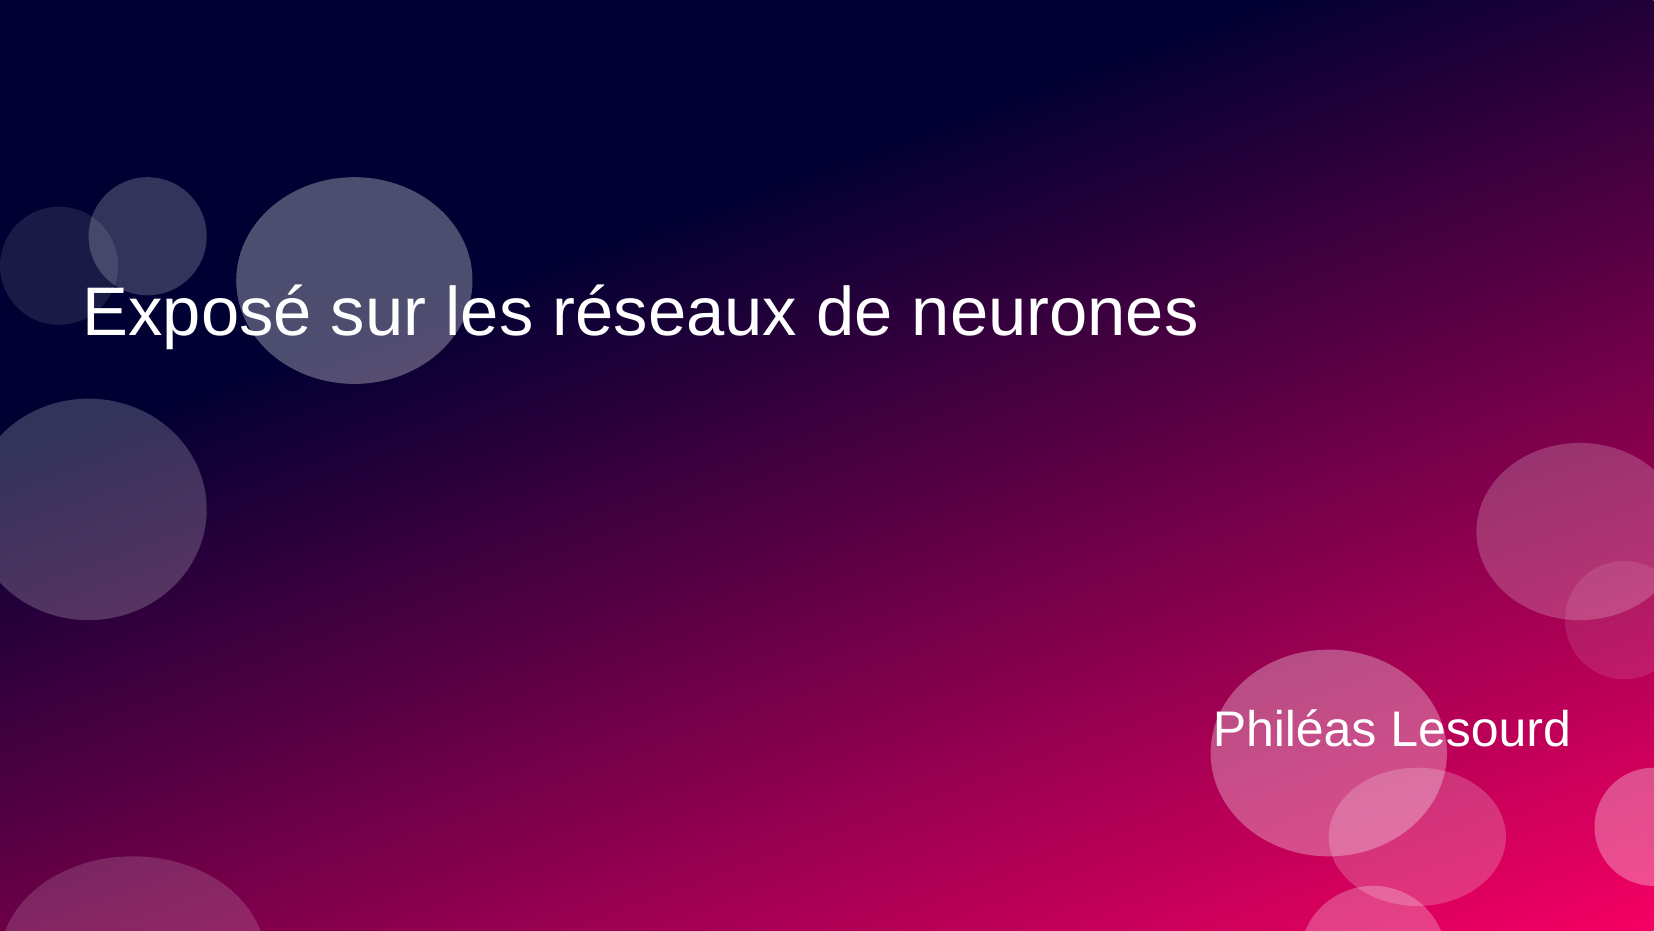

# Exposé sur les réseaux de neurones
Philéas Lesourd